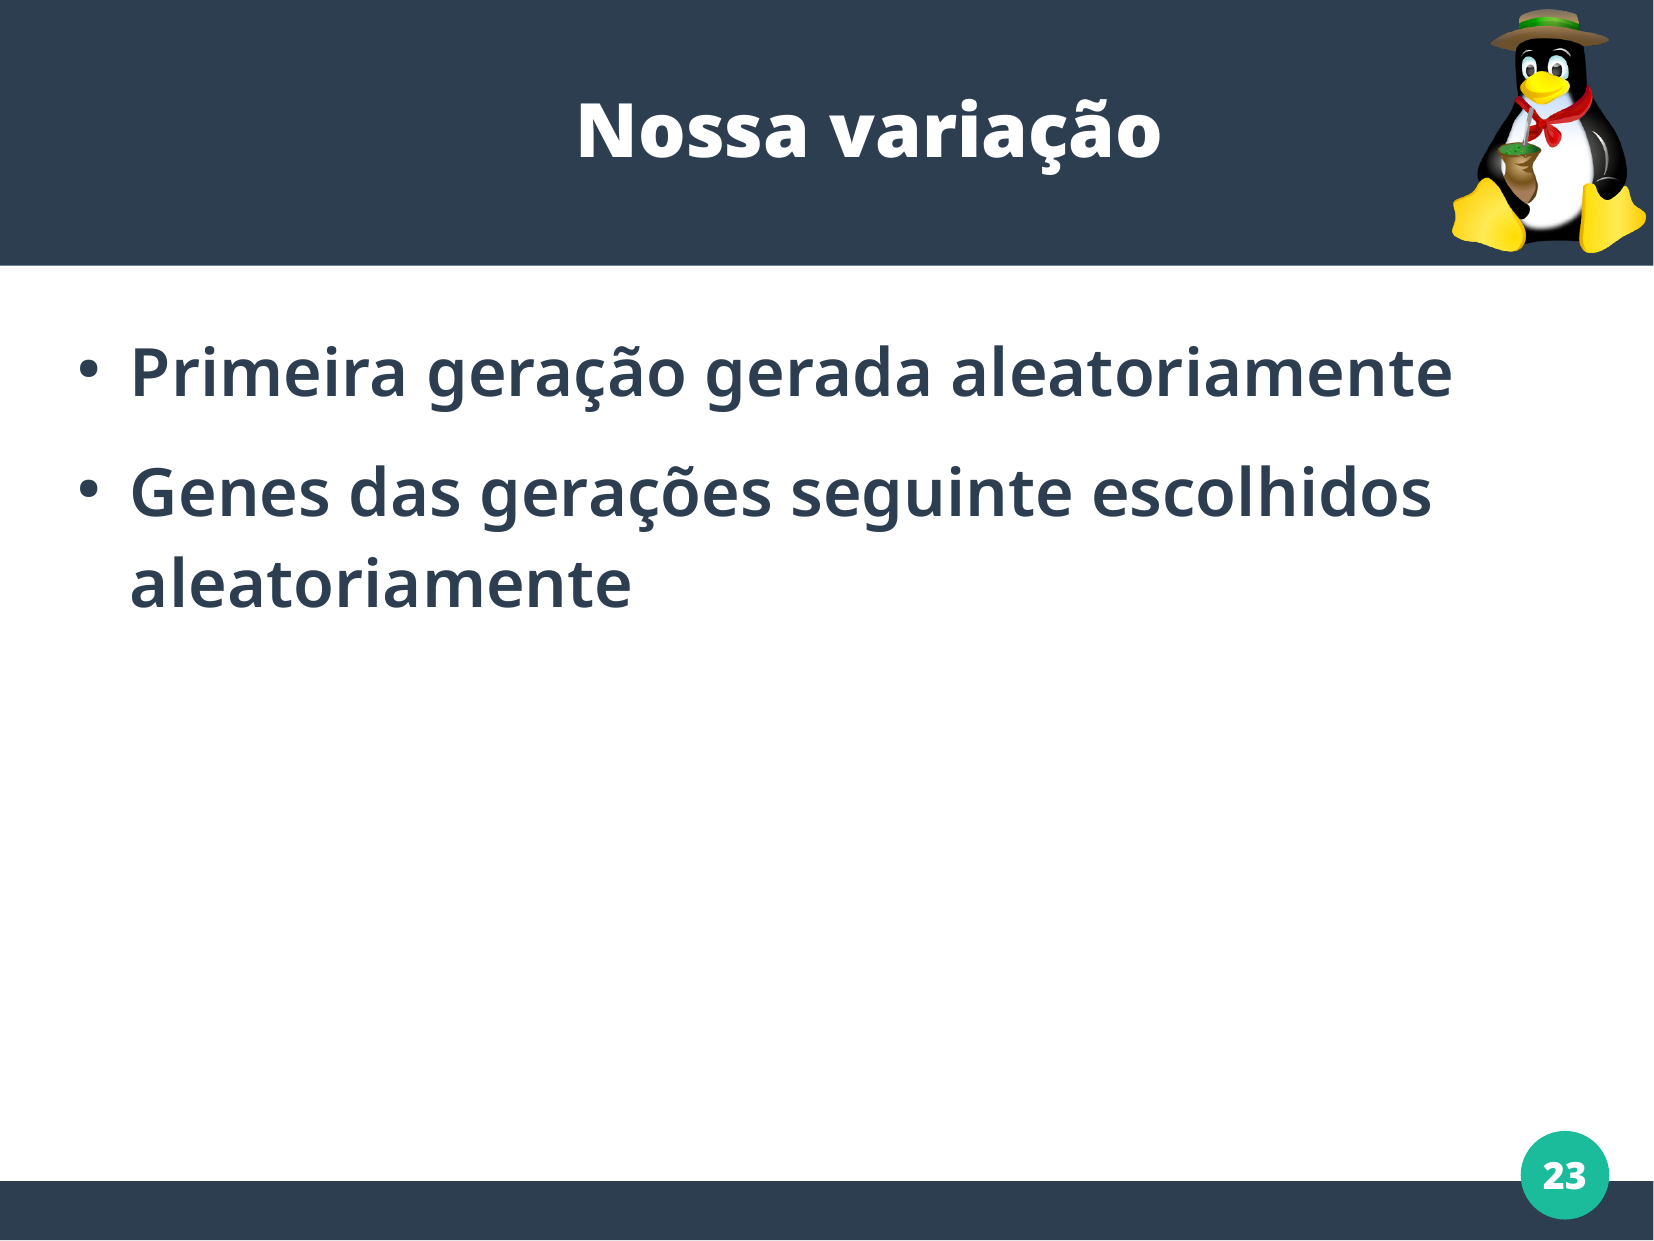

# Nossa variação
Primeira geração gerada aleatoriamente
Genes das gerações seguinte escolhidos aleatoriamente
23